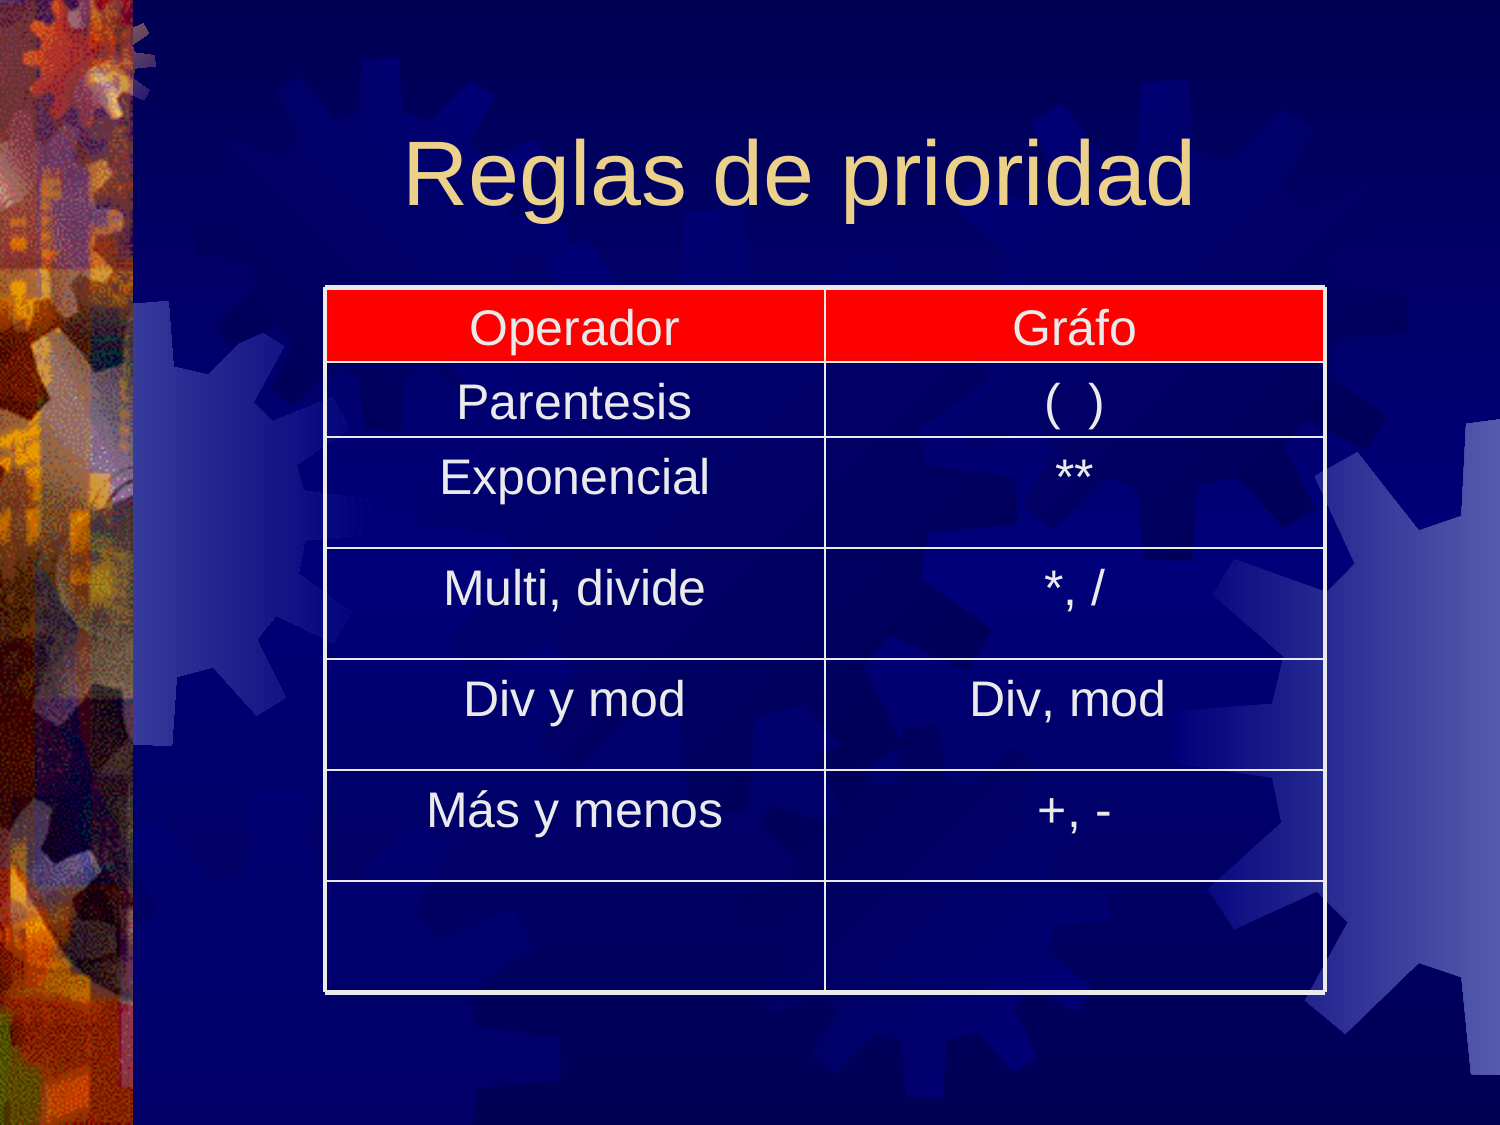

# Reglas de prioridad
Operador
Gráfo
Parentesis
( )
Exponencial
**
Multi, divide
*, /
Div y mod
Div, mod
Más y menos
+, -